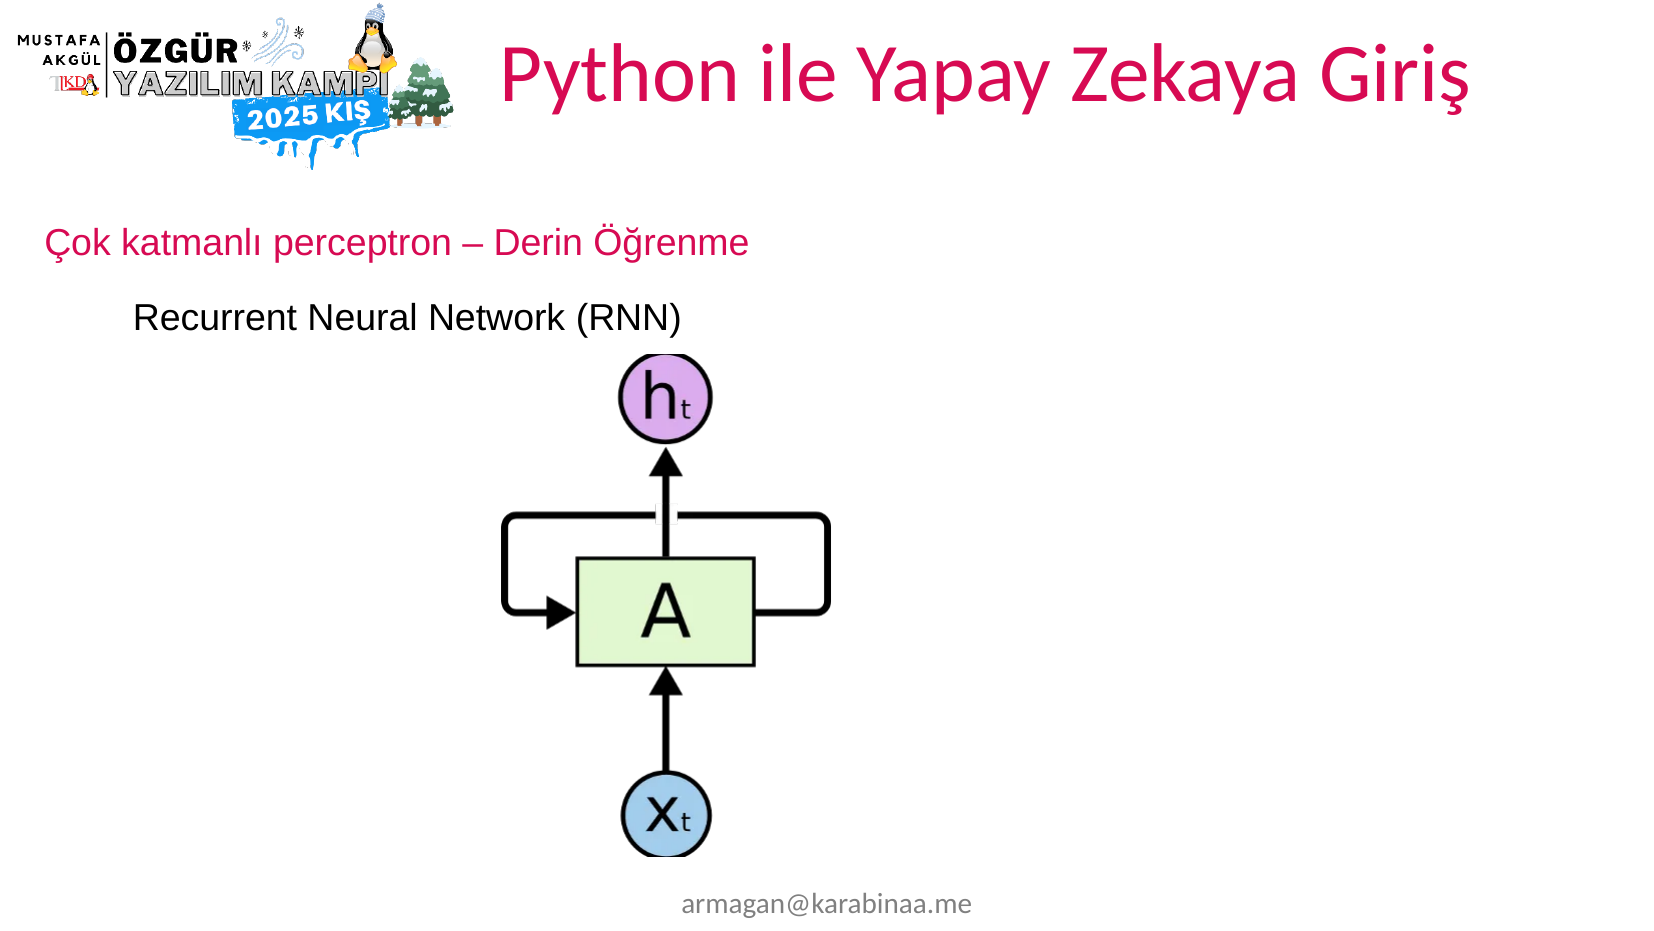

Python ile Yapay Zekaya Giriş
Çok katmanlı perceptron – Derin Öğrenme
Recurrent Neural Network (RNN)
armagan@karabinaa.me